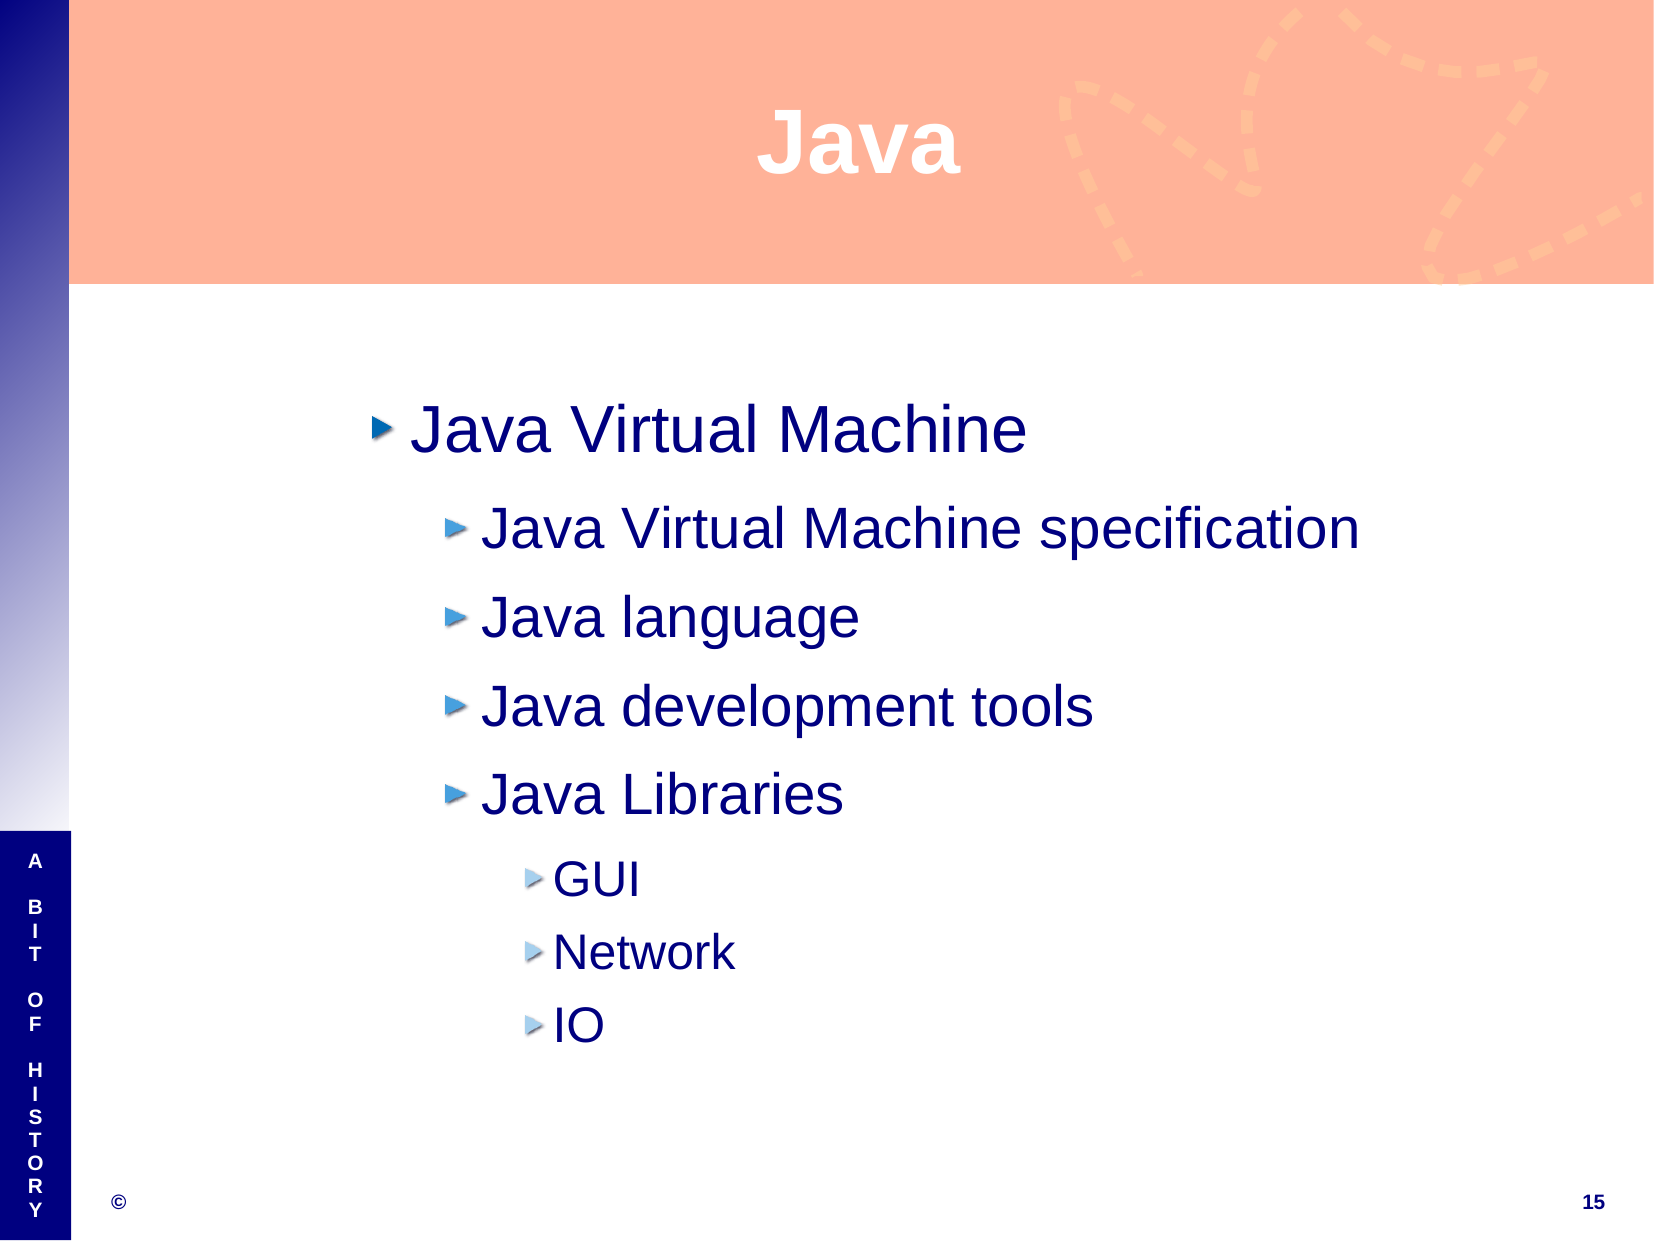

# Java
Java Virtual Machine
Java Virtual Machine specification
Java language
Java development tools
Java Libraries
GUI
Network
IO
A
B
I
T
O
F
H
I
S
T
O
R
Y